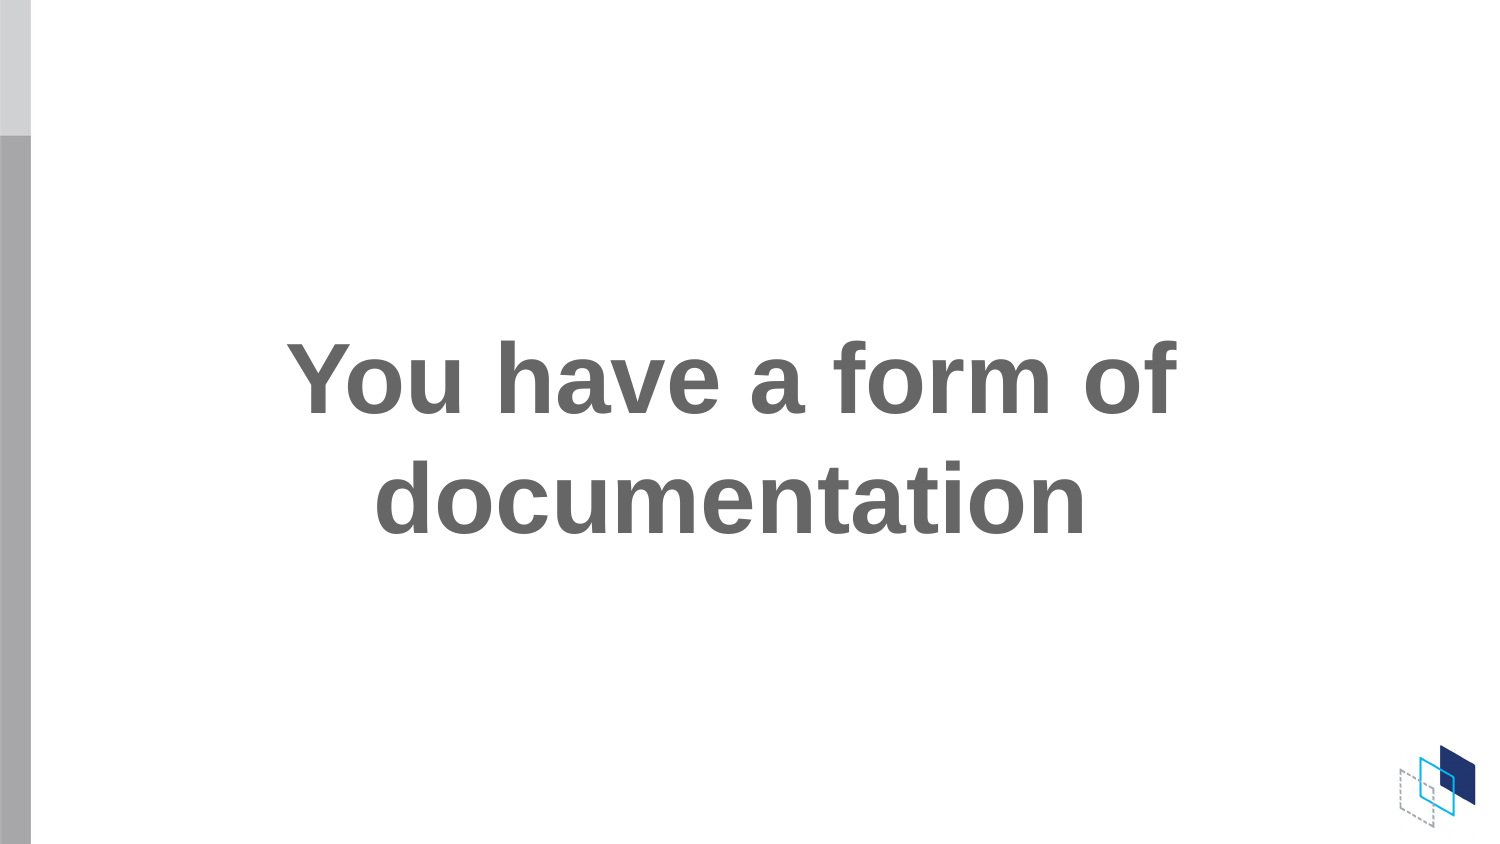

# You have a form of documentation